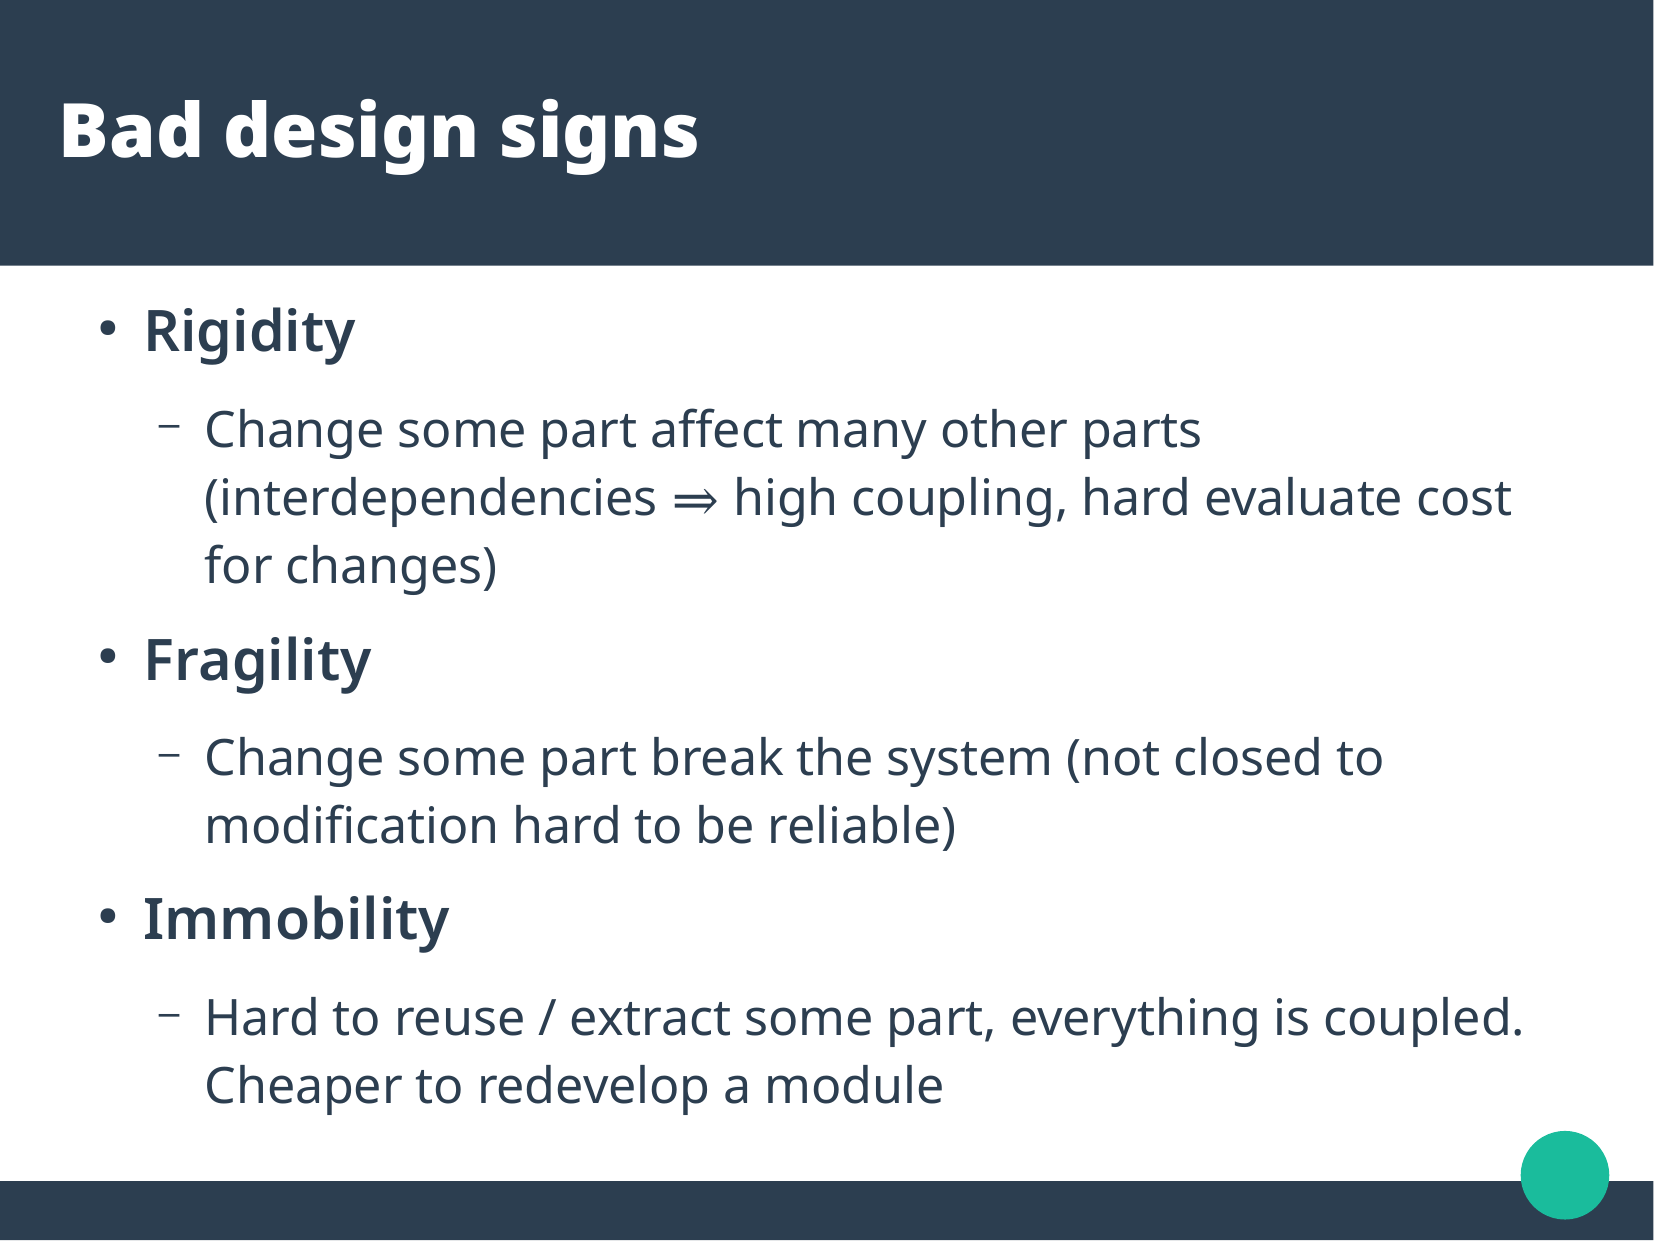

# Bad design signs
Rigidity
Change some part affect many other parts (interdependencies ⇒ high coupling, hard evaluate cost for changes)
Fragility
Change some part break the system (not closed to modification hard to be reliable)
Immobility
Hard to reuse / extract some part, everything is coupled. Cheaper to redevelop a module